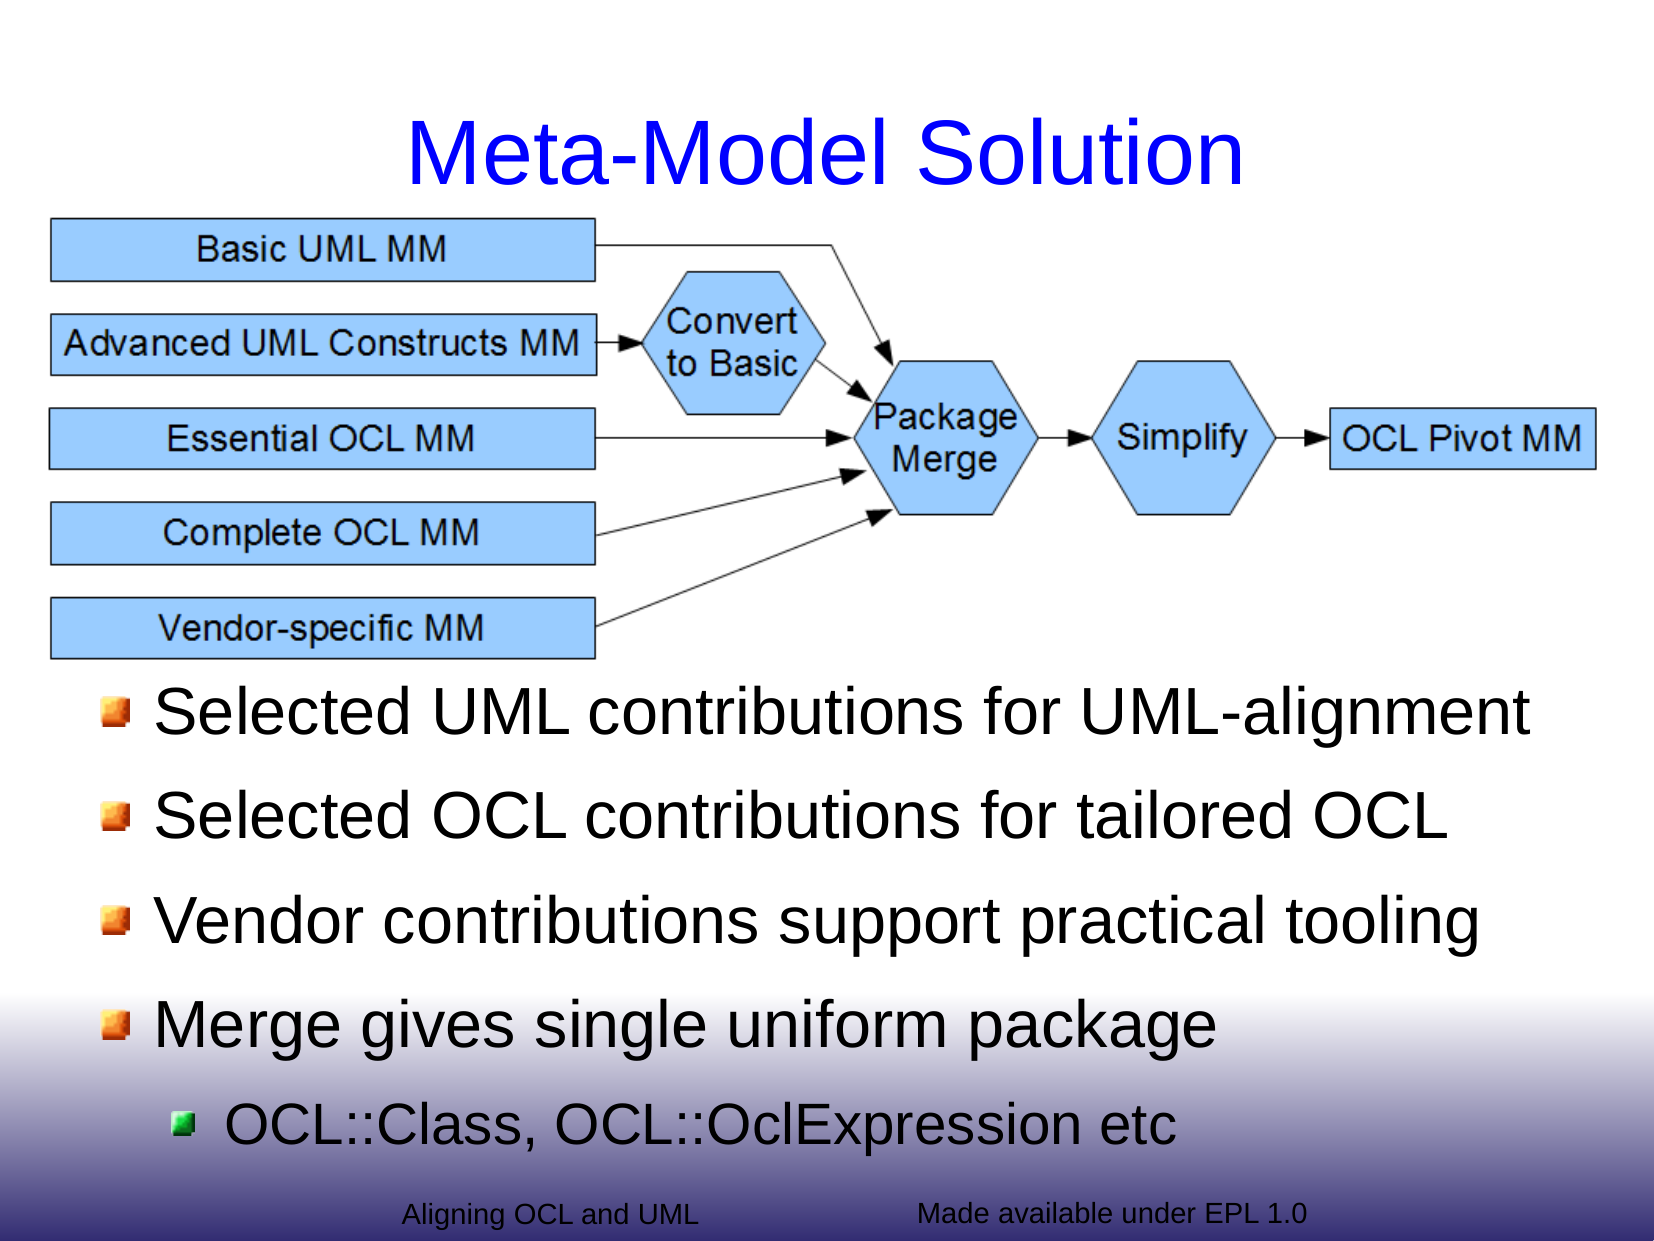

# Meta-Model Solution
Selected UML contributions for UML-alignment
Selected OCL contributions for tailored OCL
Vendor contributions support practical tooling
Merge gives single uniform package
OCL::Class, OCL::OclExpression etc
Aligning OCL and UML